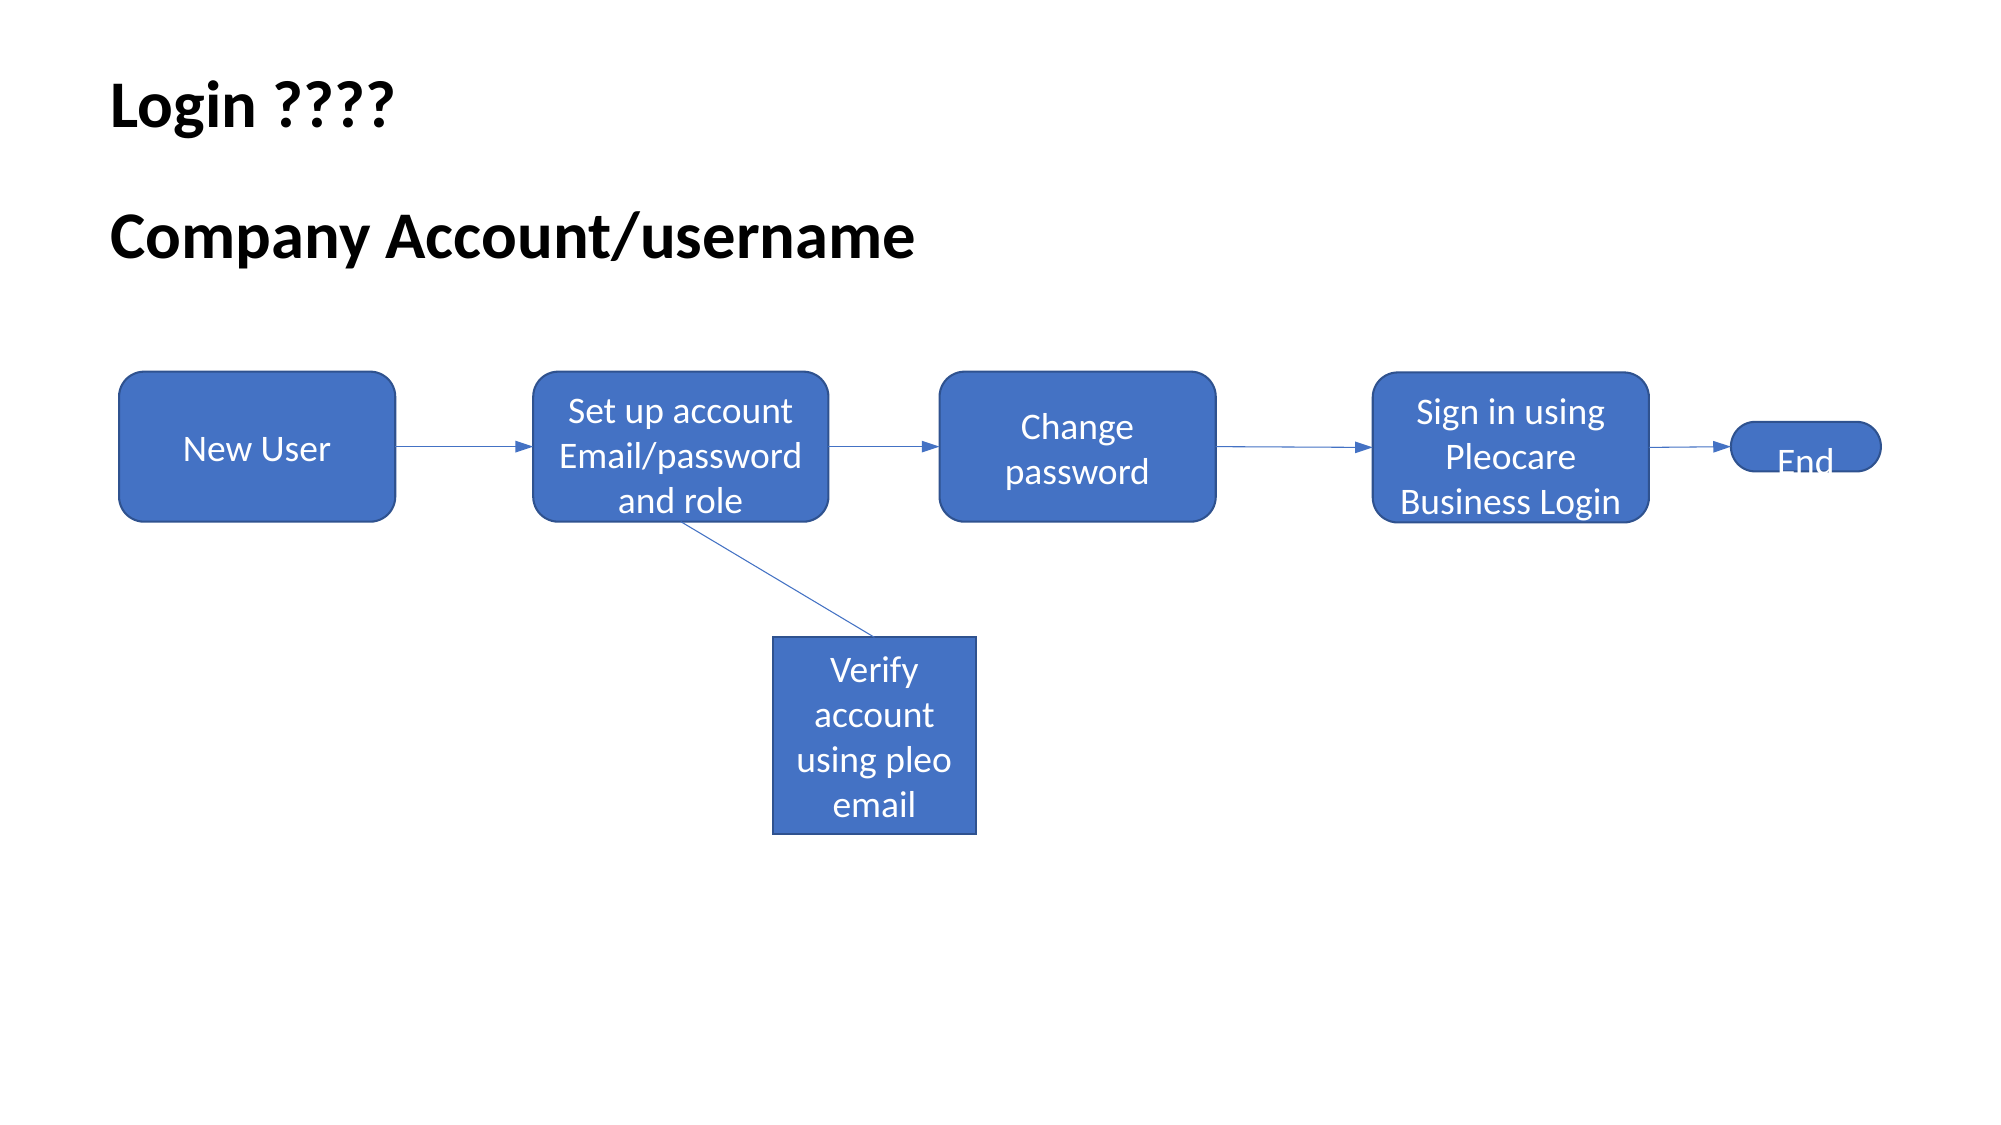

Login ????
Company Account/username
New User
Set up account
Email/password and role
Change password
Sign in using Pleocare Business Login
End
Verify account using pleo email